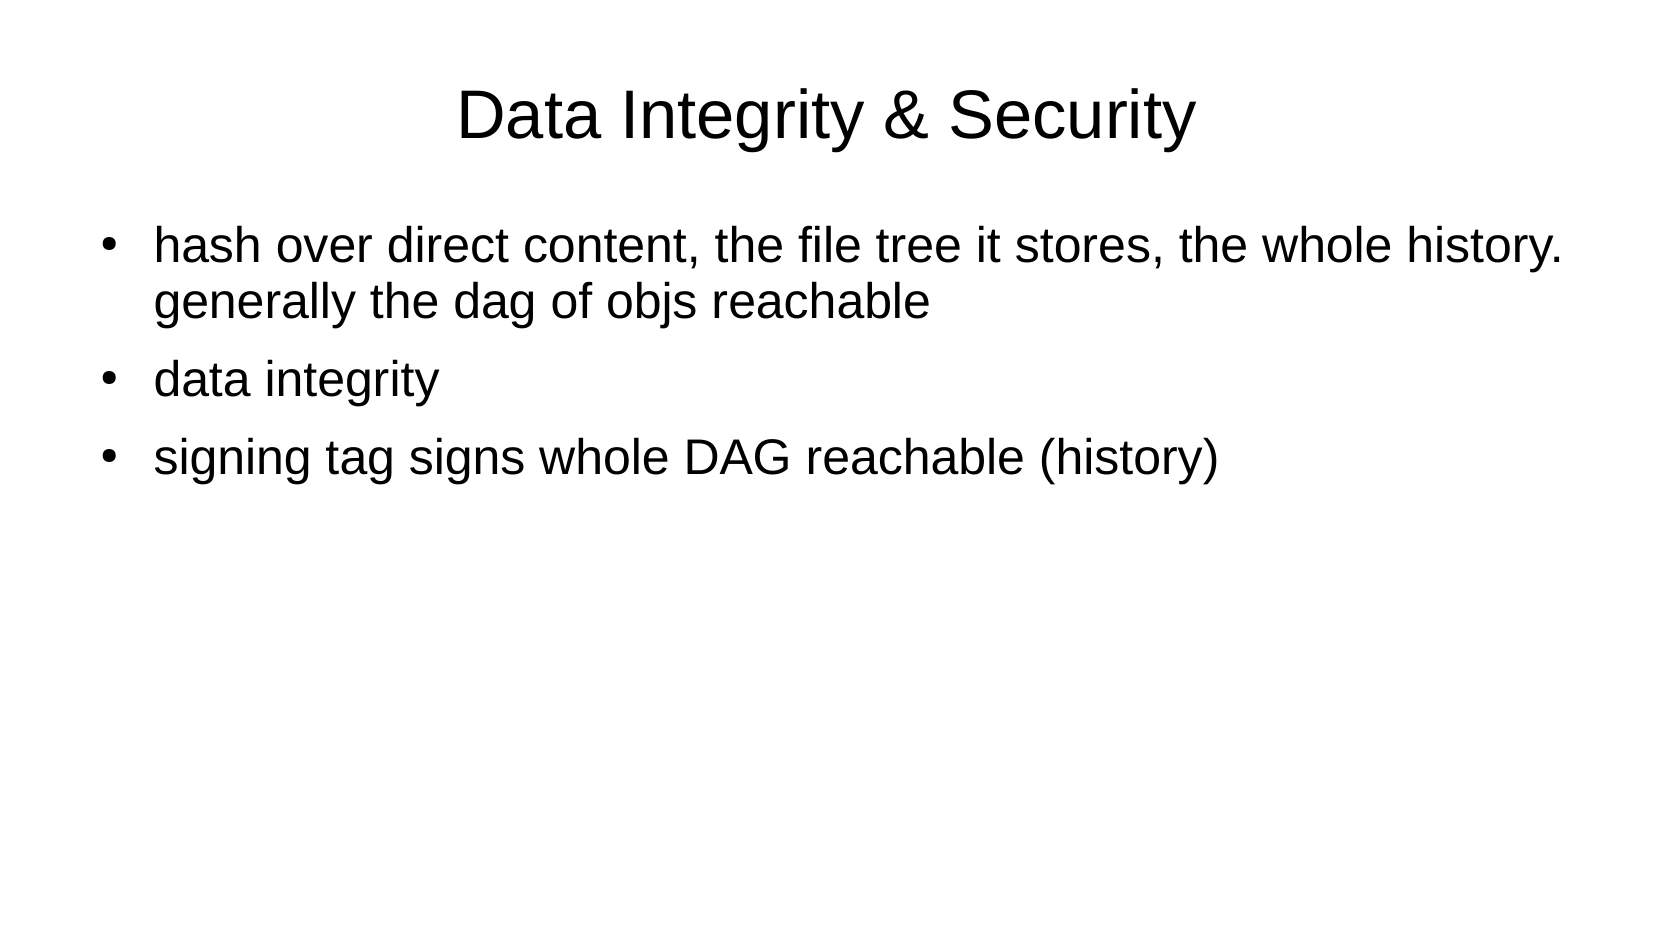

# Data Integrity & Security
hash over direct content, the file tree it stores, the whole history. generally the dag of objs reachable
data integrity
signing tag signs whole DAG reachable (history)